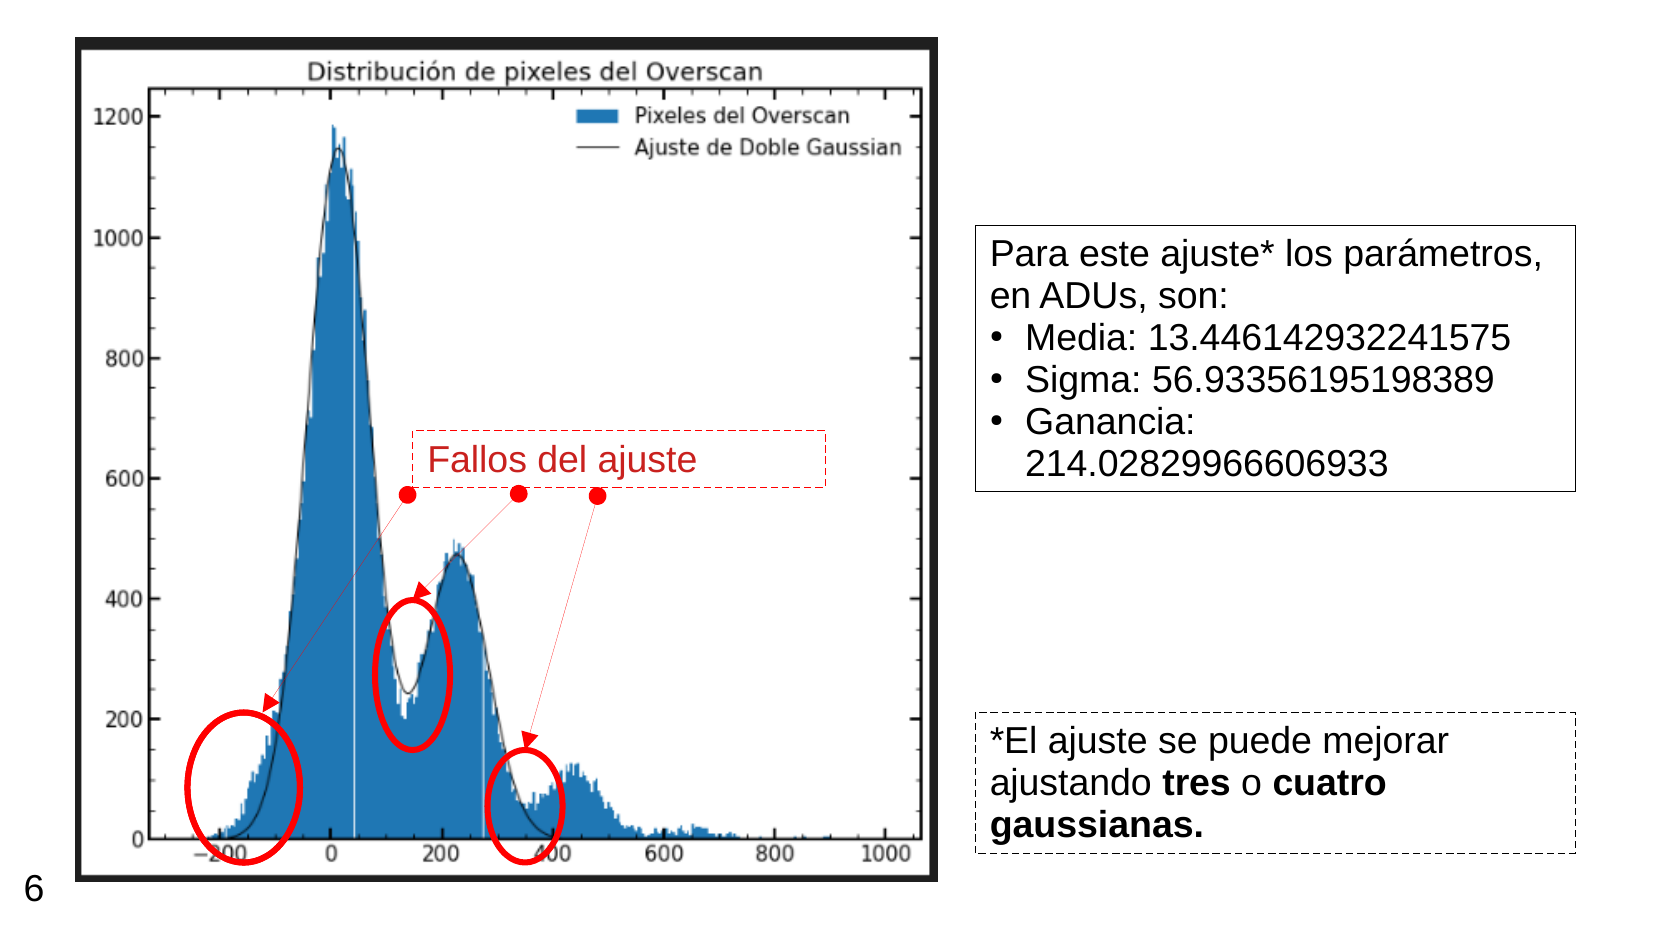

Para este ajuste* los parámetros, en ADUs, son:
Media: 13.446142932241575
Sigma: 56.93356195198389
Ganancia: 214.02829966606933
Fallos del ajuste
*El ajuste se puede mejorar ajustando tres o cuatro gaussianas.